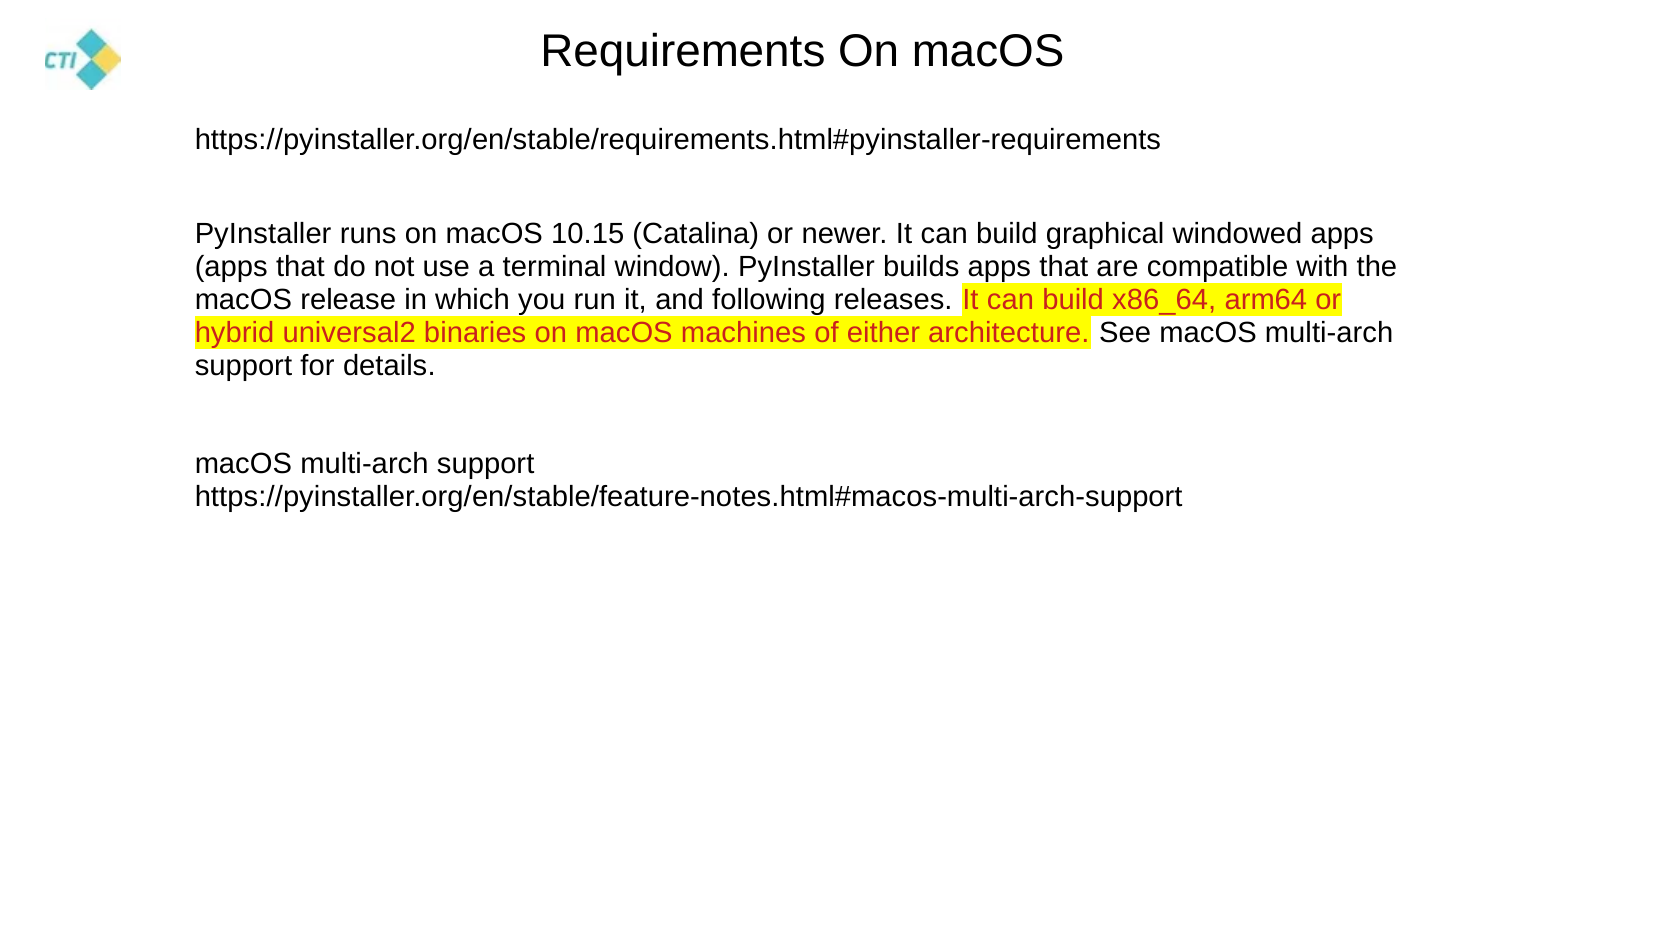

Requirements On macOS
https://pyinstaller.org/en/stable/requirements.html#pyinstaller-requirements
PyInstaller runs on macOS 10.15 (Catalina) or newer. It can build graphical windowed apps (apps that do not use a terminal window). PyInstaller builds apps that are compatible with the macOS release in which you run it, and following releases. It can build x86_64, arm64 or hybrid universal2 binaries on macOS machines of either architecture. See macOS multi-arch support for details.
macOS multi-arch support
https://pyinstaller.org/en/stable/feature-notes.html#macos-multi-arch-support